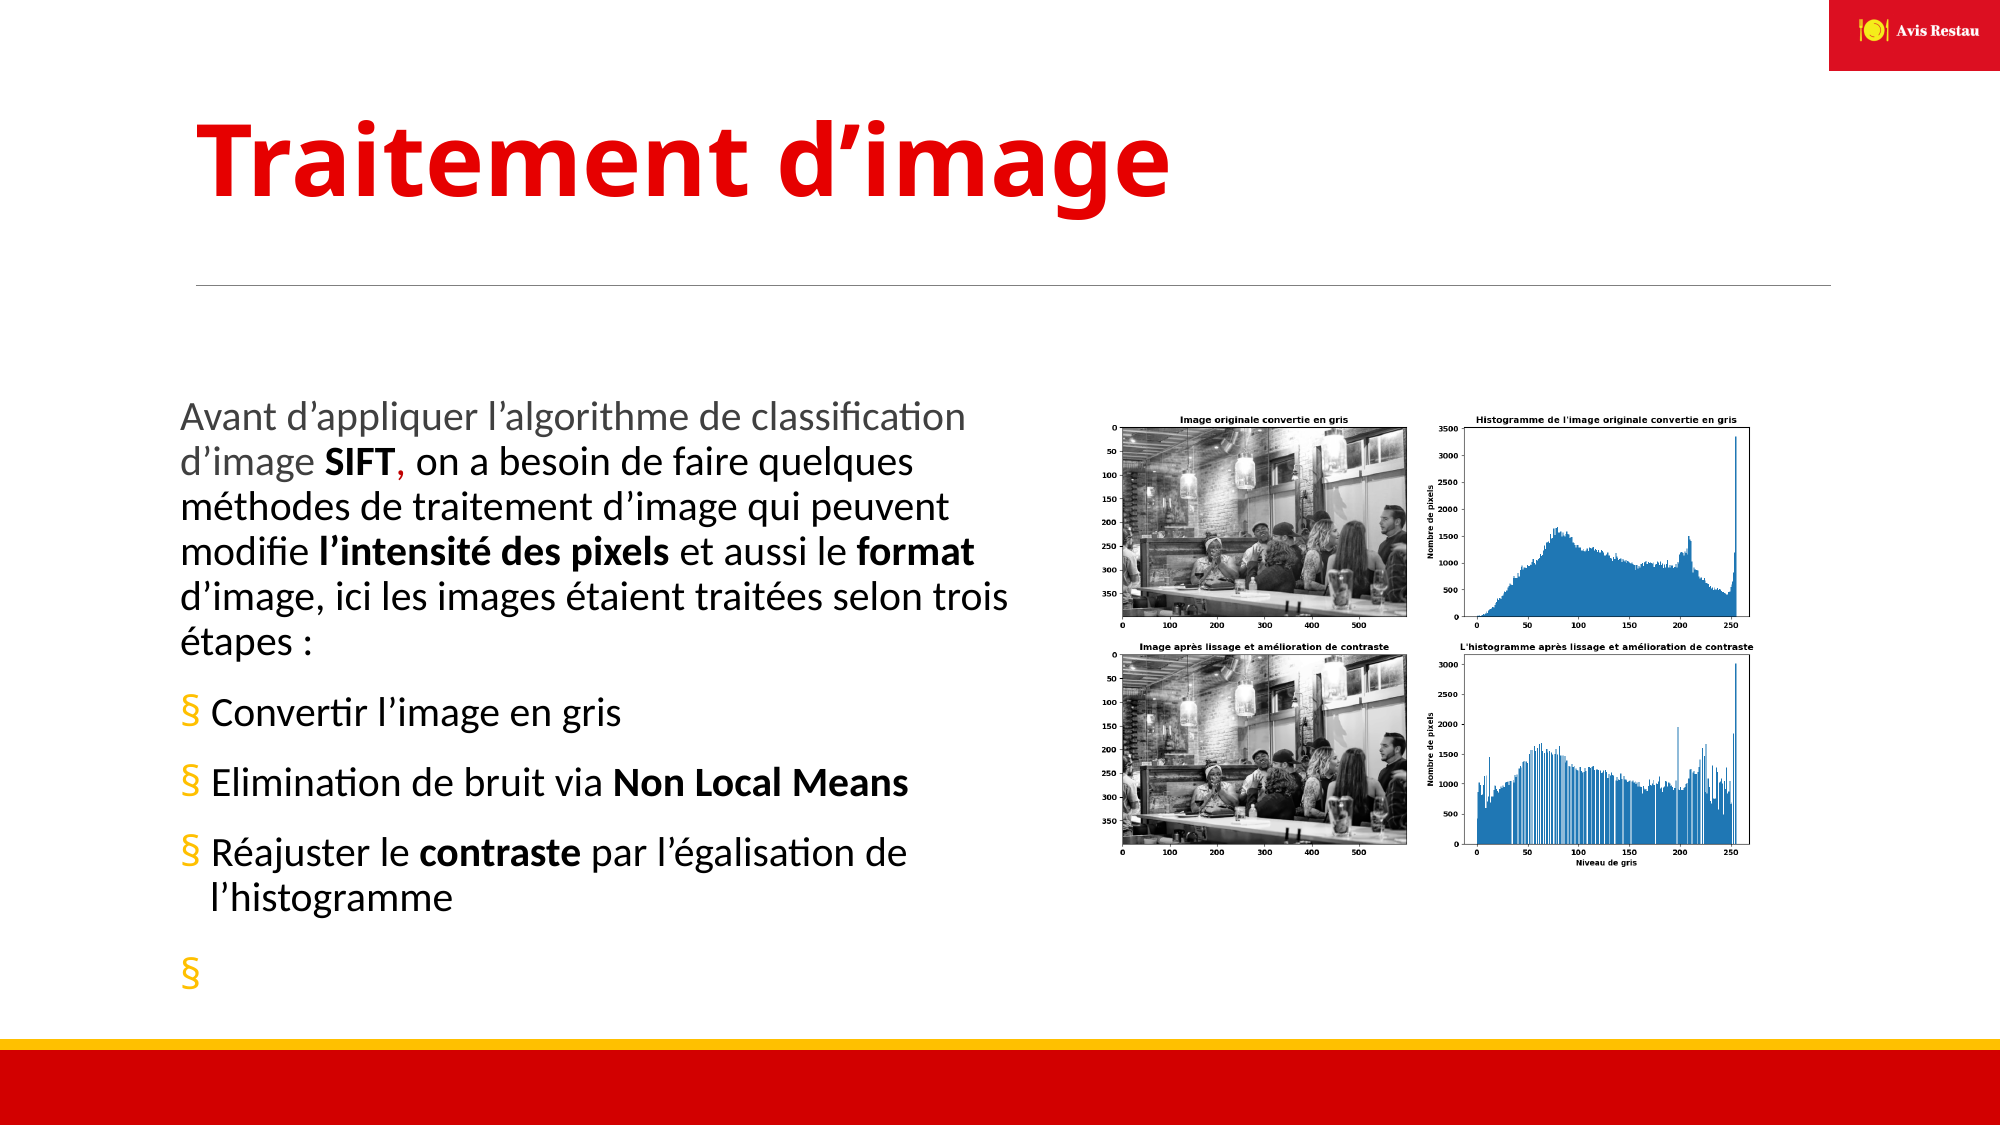

# Traitement d’image
Avant d’appliquer l’algorithme de classification d’image SIFT, on a besoin de faire quelques méthodes de traitement d’image qui peuvent modifie l’intensité des pixels et aussi le format d’image, ici les images étaient traitées selon trois étapes :
 Convertir l’image en gris
 Elimination de bruit via Non Local Means
 Réajuster le contraste par l’égalisation de l’histogramme